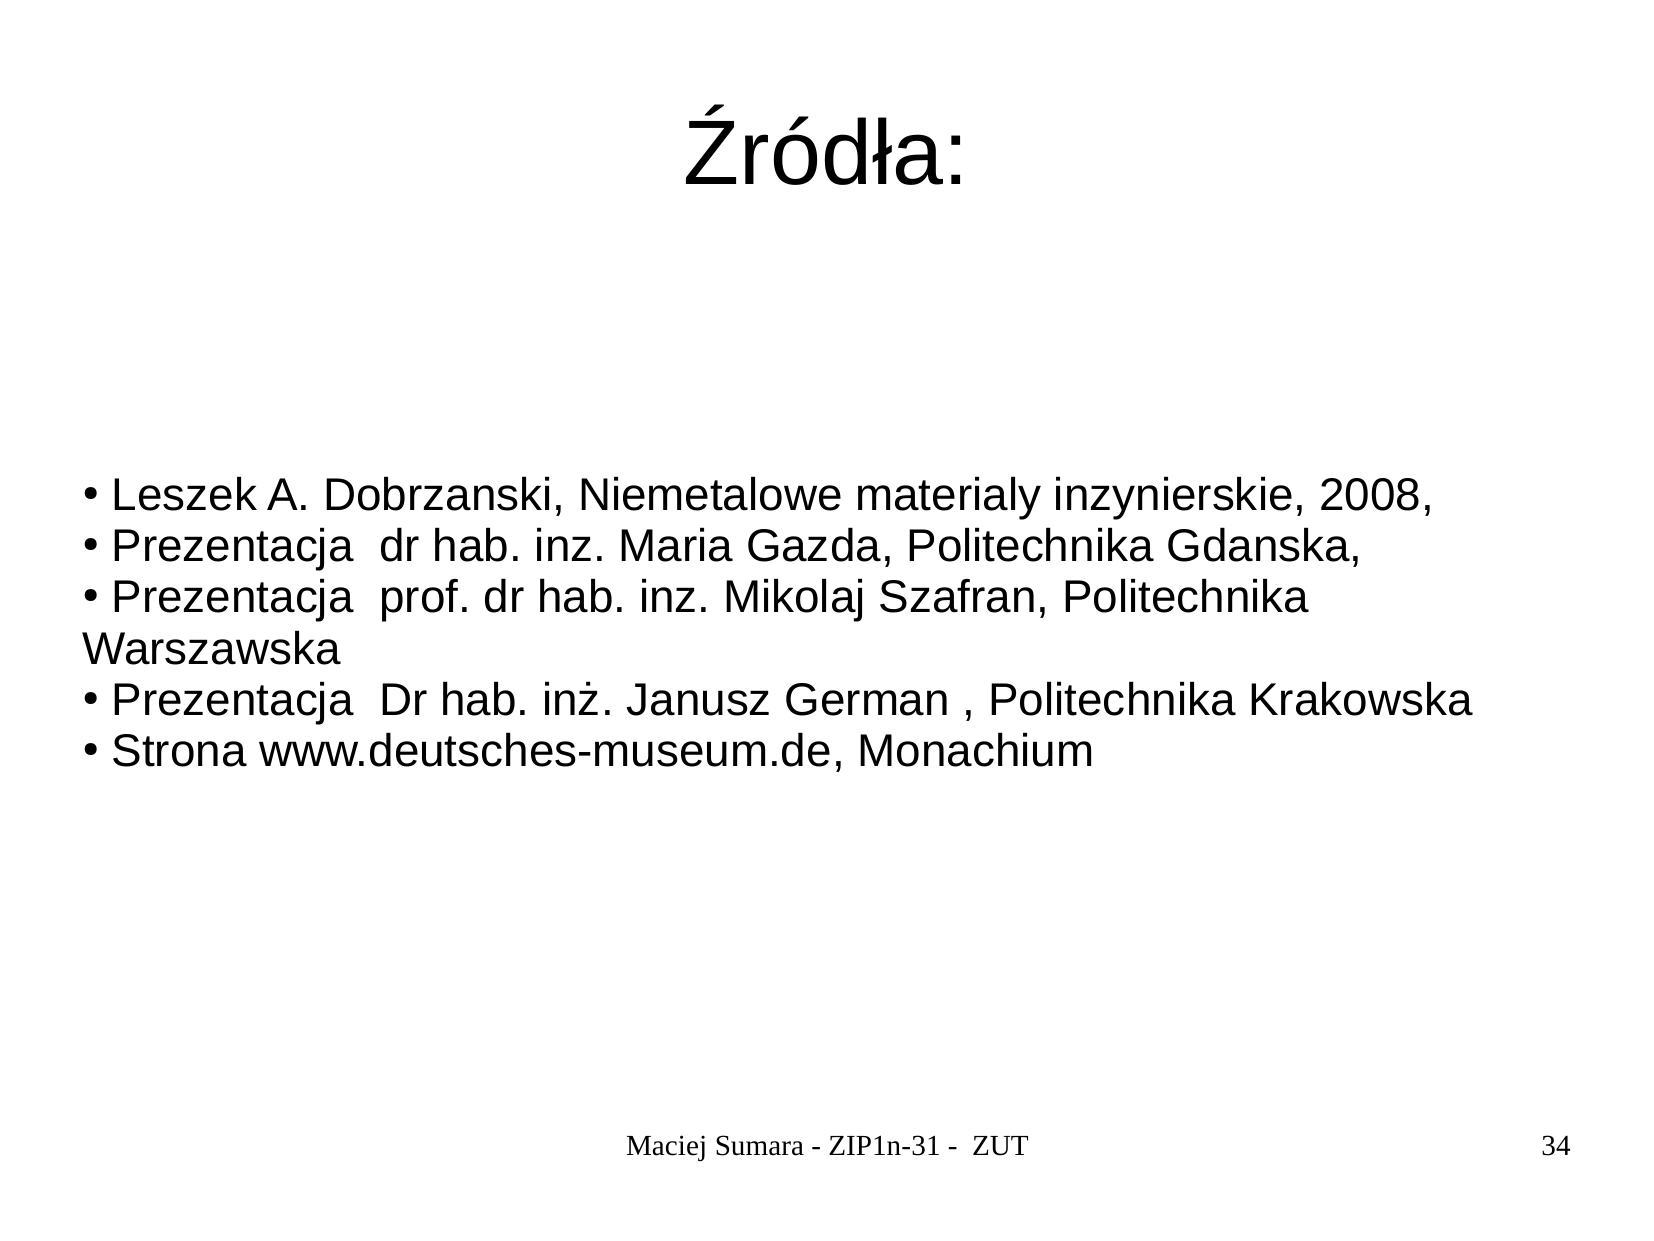

# Źródła:
 Leszek A. Dobrzanski, Niemetalowe materialy inzynierskie, 2008,
 Prezentacja dr hab. inz. Maria Gazda, Politechnika Gdanska,
 Prezentacja prof. dr hab. inz. Mikolaj Szafran, Politechnika Warszawska
 Prezentacja Dr hab. inż. Janusz German , Politechnika Krakowska
 Strona www.deutsches-museum.de, Monachium
Maciej Sumara - ZIP1n-31 - ZUT
34